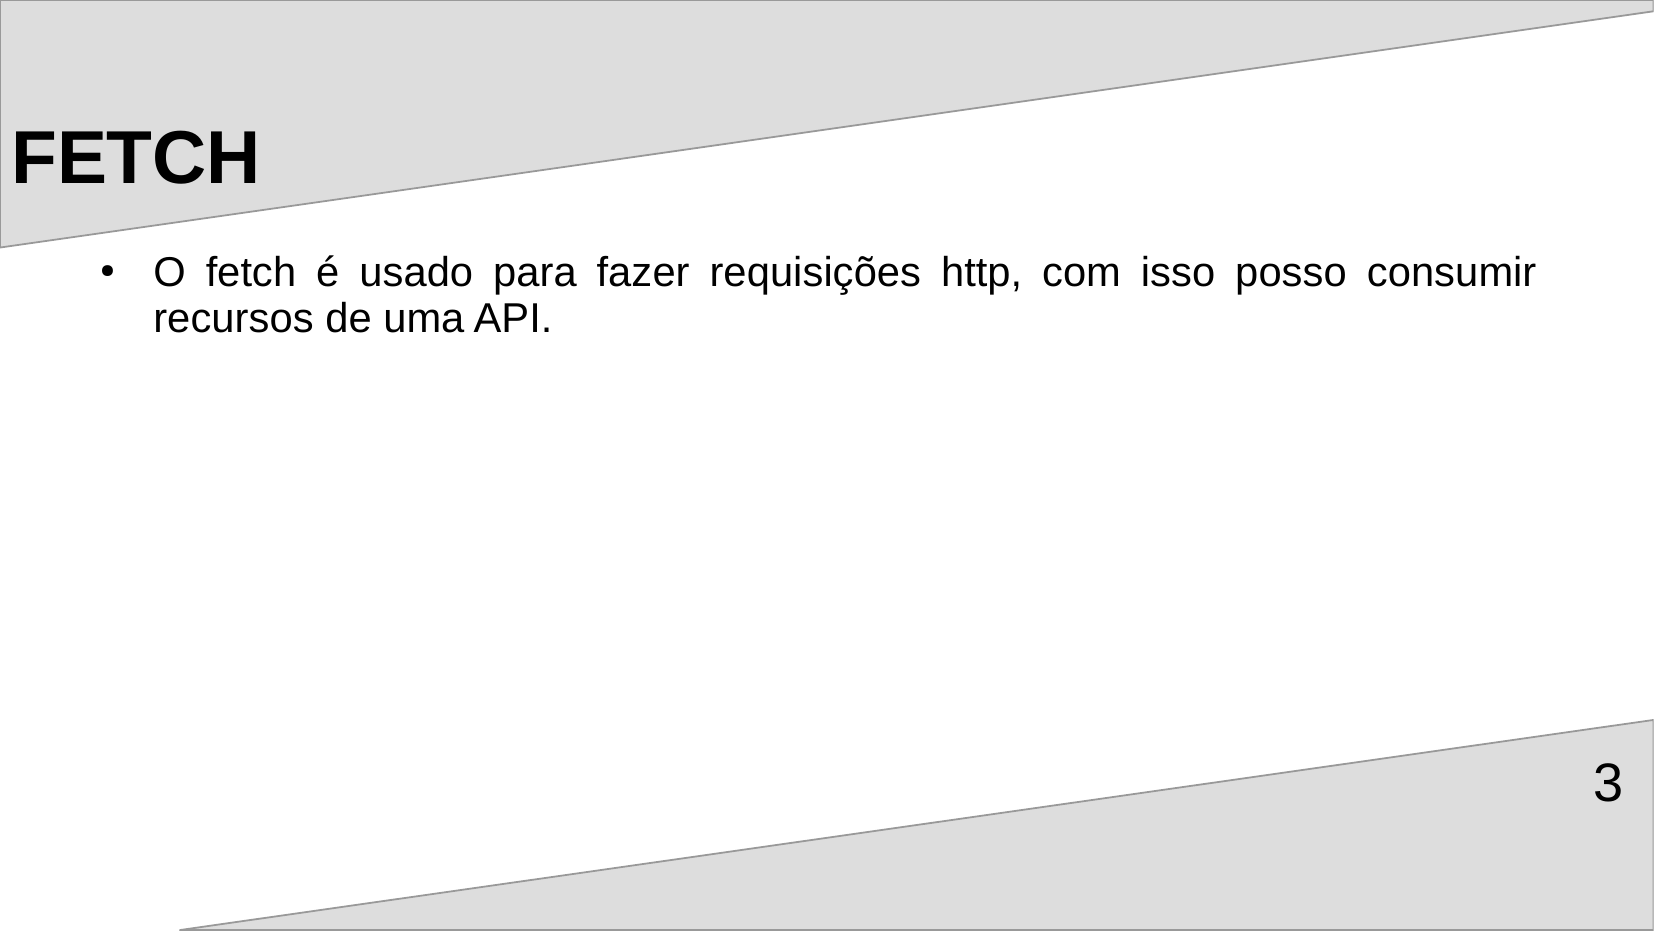

# FETCH
O fetch é usado para fazer requisições http, com isso posso consumir recursos de uma API.
3